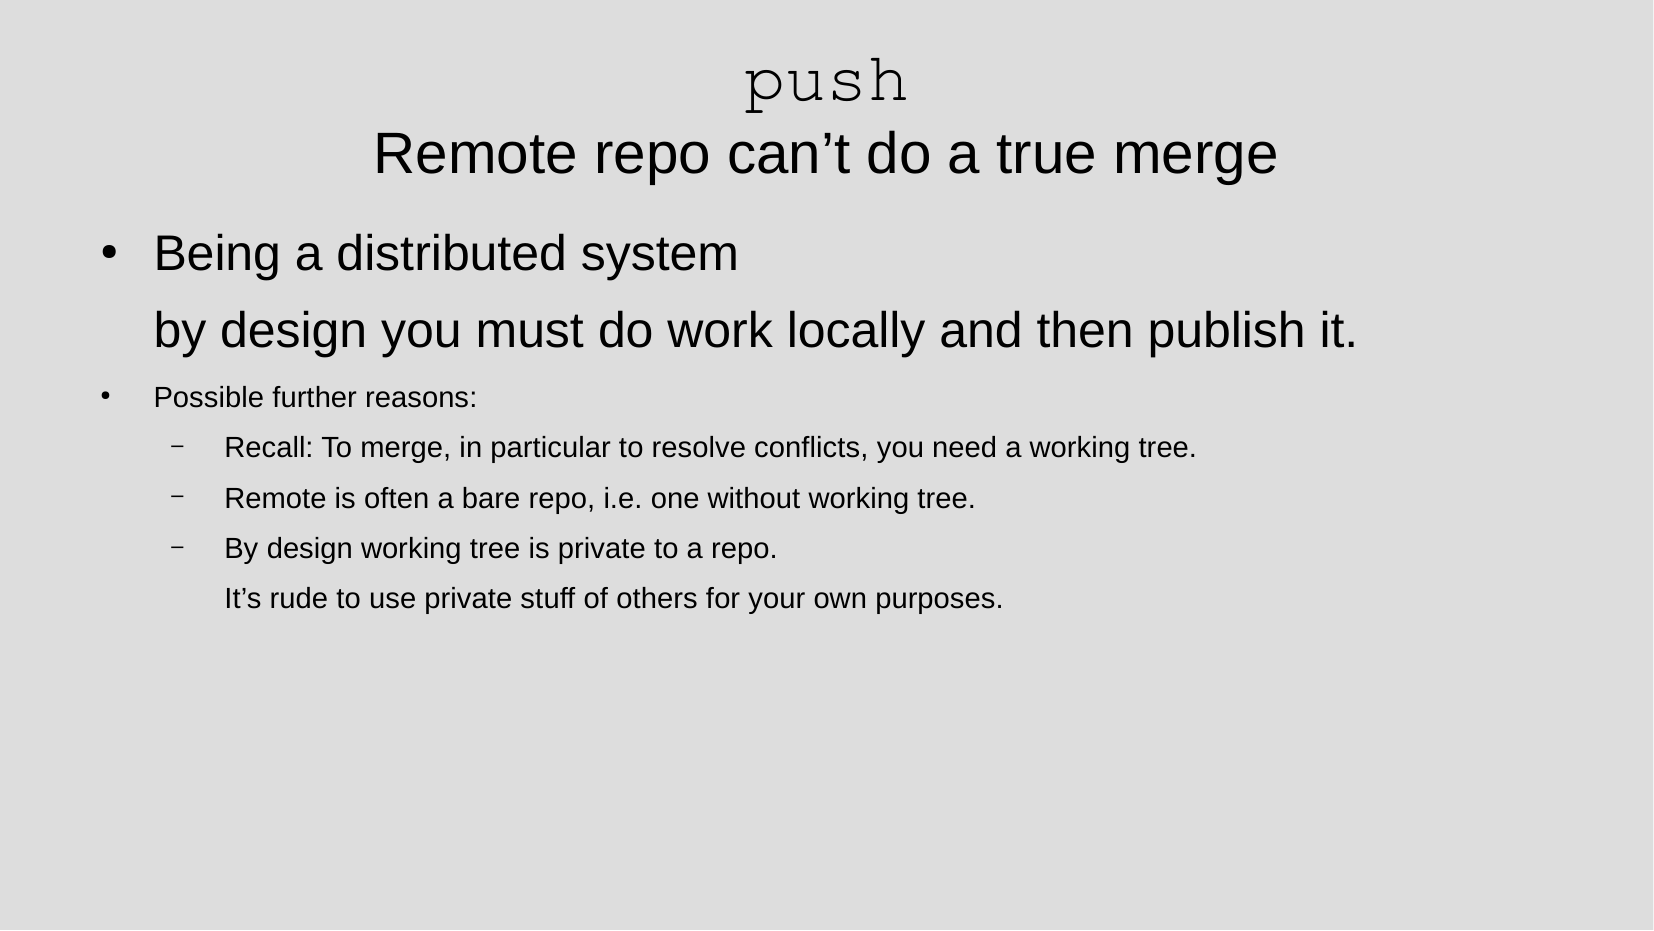

# push Remote repo can’t do a true merge
Being a distributed system
by design you must do work locally and then publish it.
Possible further reasons:
Recall: To merge, in particular to resolve conflicts, you need a working tree.
Remote is often a bare repo, i.e. one without working tree.
By design working tree is private to a repo.
It’s rude to use private stuff of others for your own purposes.